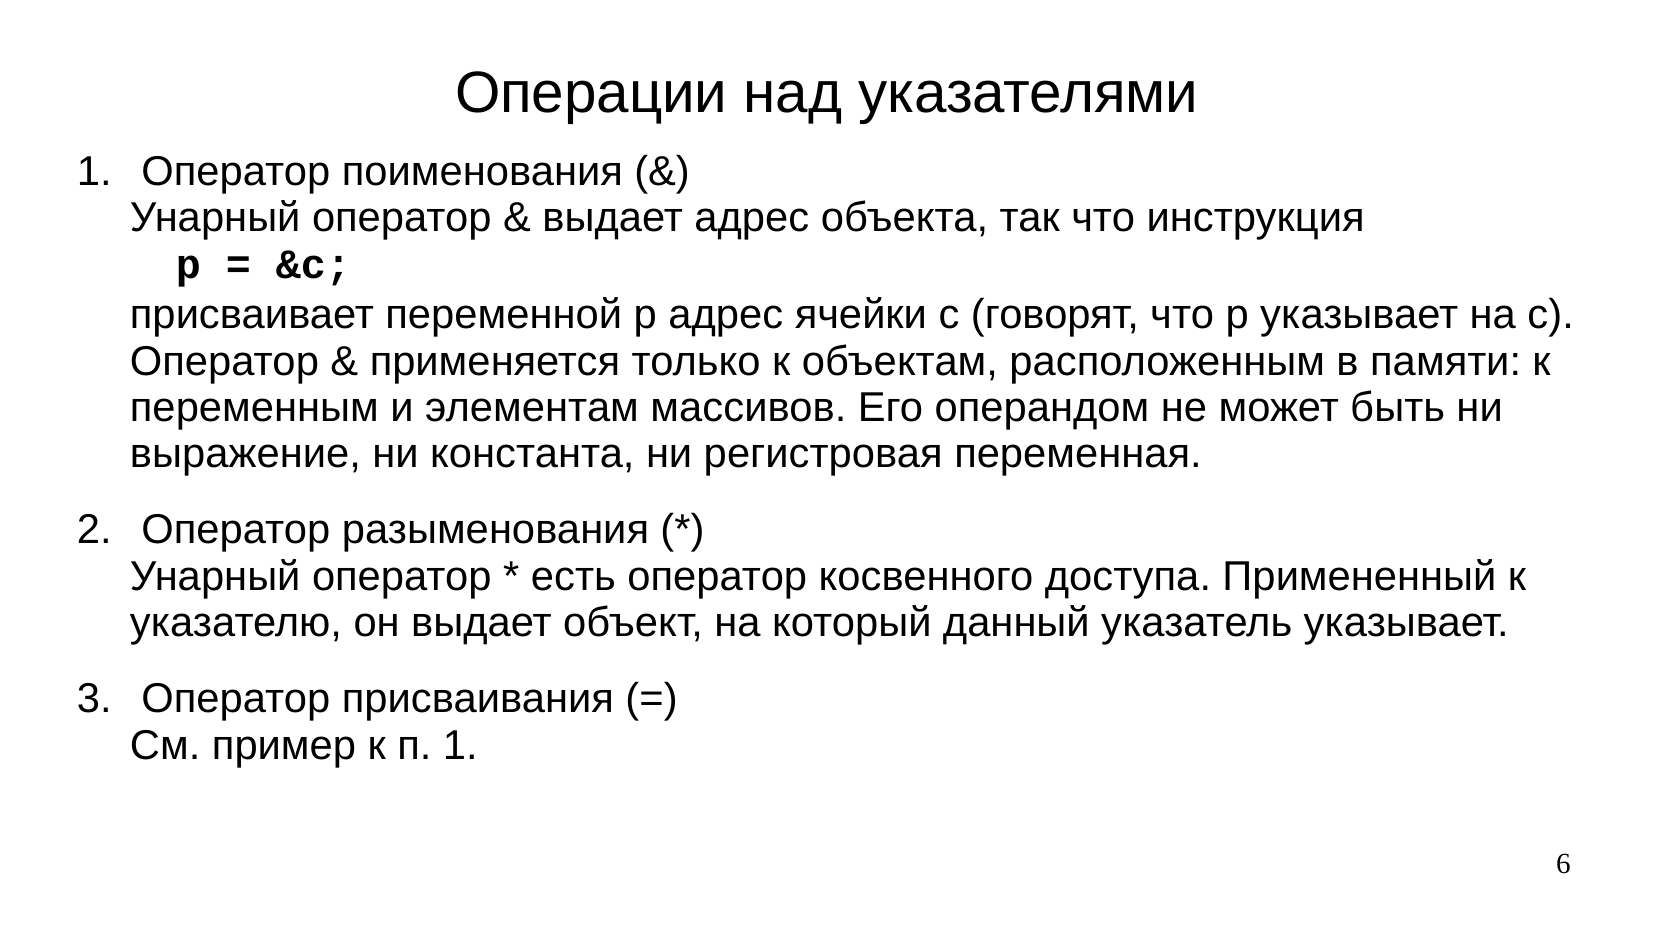

# Операции над указателями
 Оператор поименования (&)
Унарный оператор & выдает адрес объекта, так что инструкция
 р = &с;
присваивает переменной p адрес ячейки c (говорят, что р указывает на с).
Оператор & применяется только к объектам, расположенным в памяти: к переменным и элементам массивов. Его операндом не может быть ни выражение, ни константа, ни регистровая переменная.
 Оператор разыменования (*)
Унарный оператор * есть оператор косвенного доступа. Примененный к указателю, он выдает объект, на который данный указатель указывает.
 Оператор присваивания (=)
См. пример к п. 1.
6